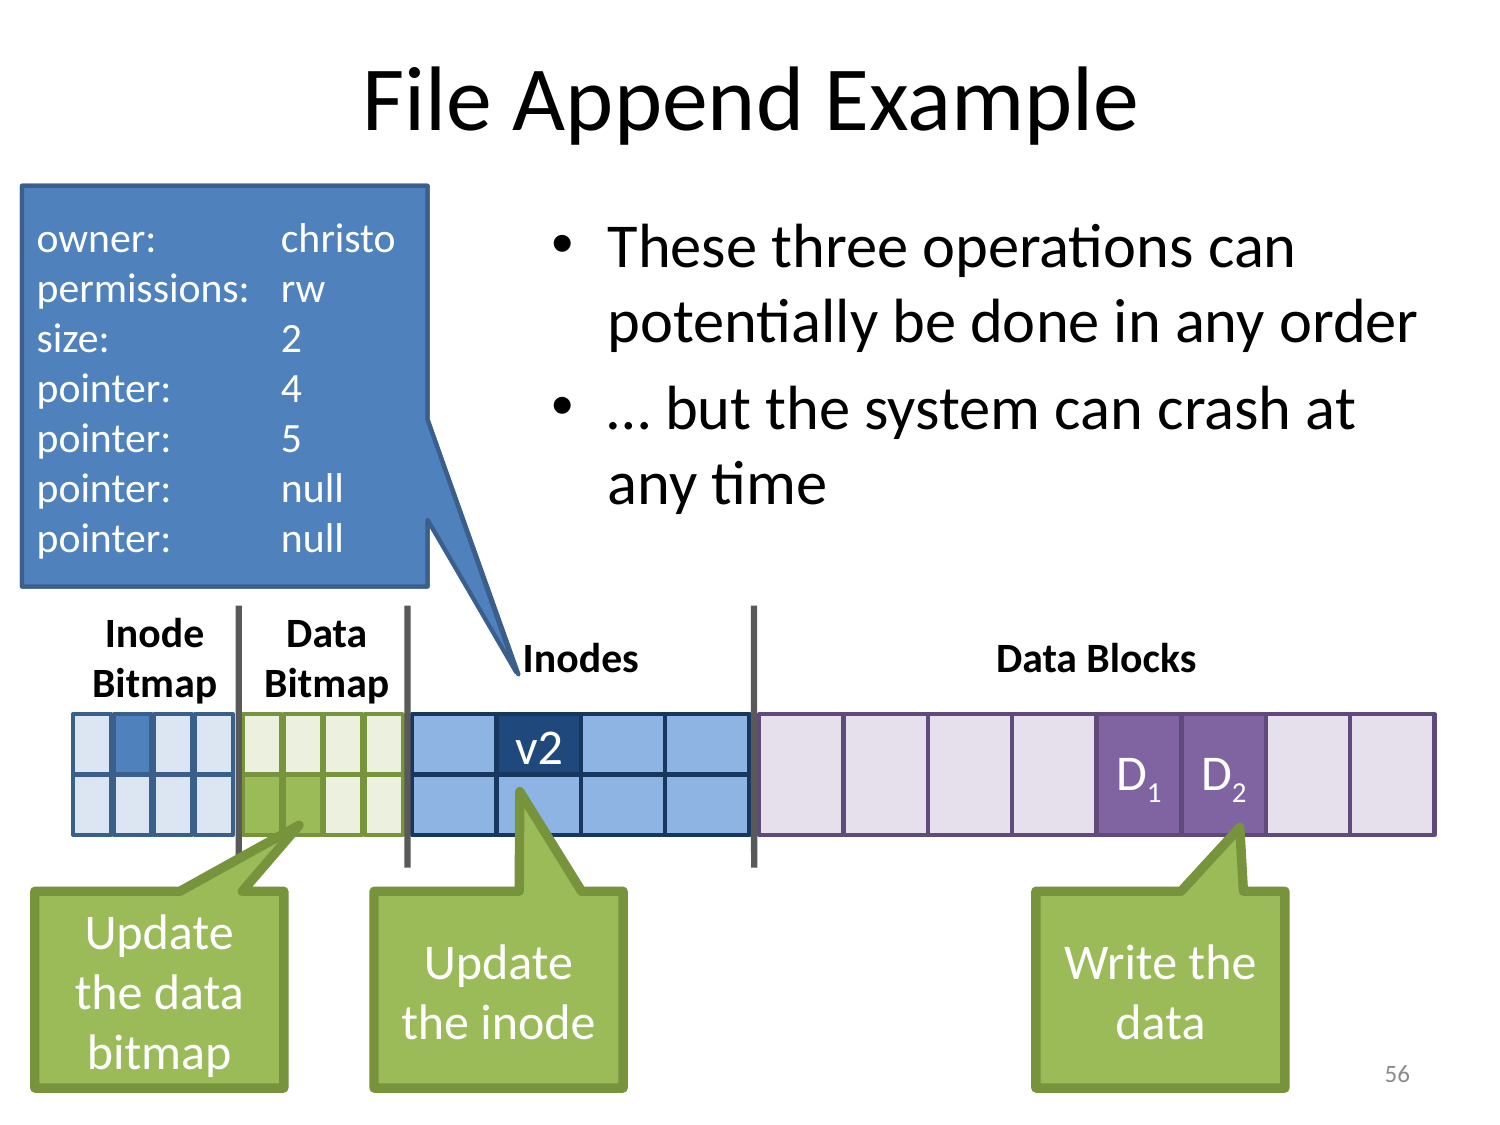

# File Append Example
owner:	christo
permissions:	rw
size:	1
pointer:	4
pointer:	null
pointer:	null
pointer:	null
owner:	christo
permissions:	rw
size:	2
pointer:	4
pointer:	5
pointer:	null
pointer:	null
These three operations can potentially be done in any order
… but the system can crash at any time
Inode
Bitmap
Data
Bitmap
Inodes
Data Blocks
v1
D1
v2
D2
Update the data bitmap
Update the inode
Write the data